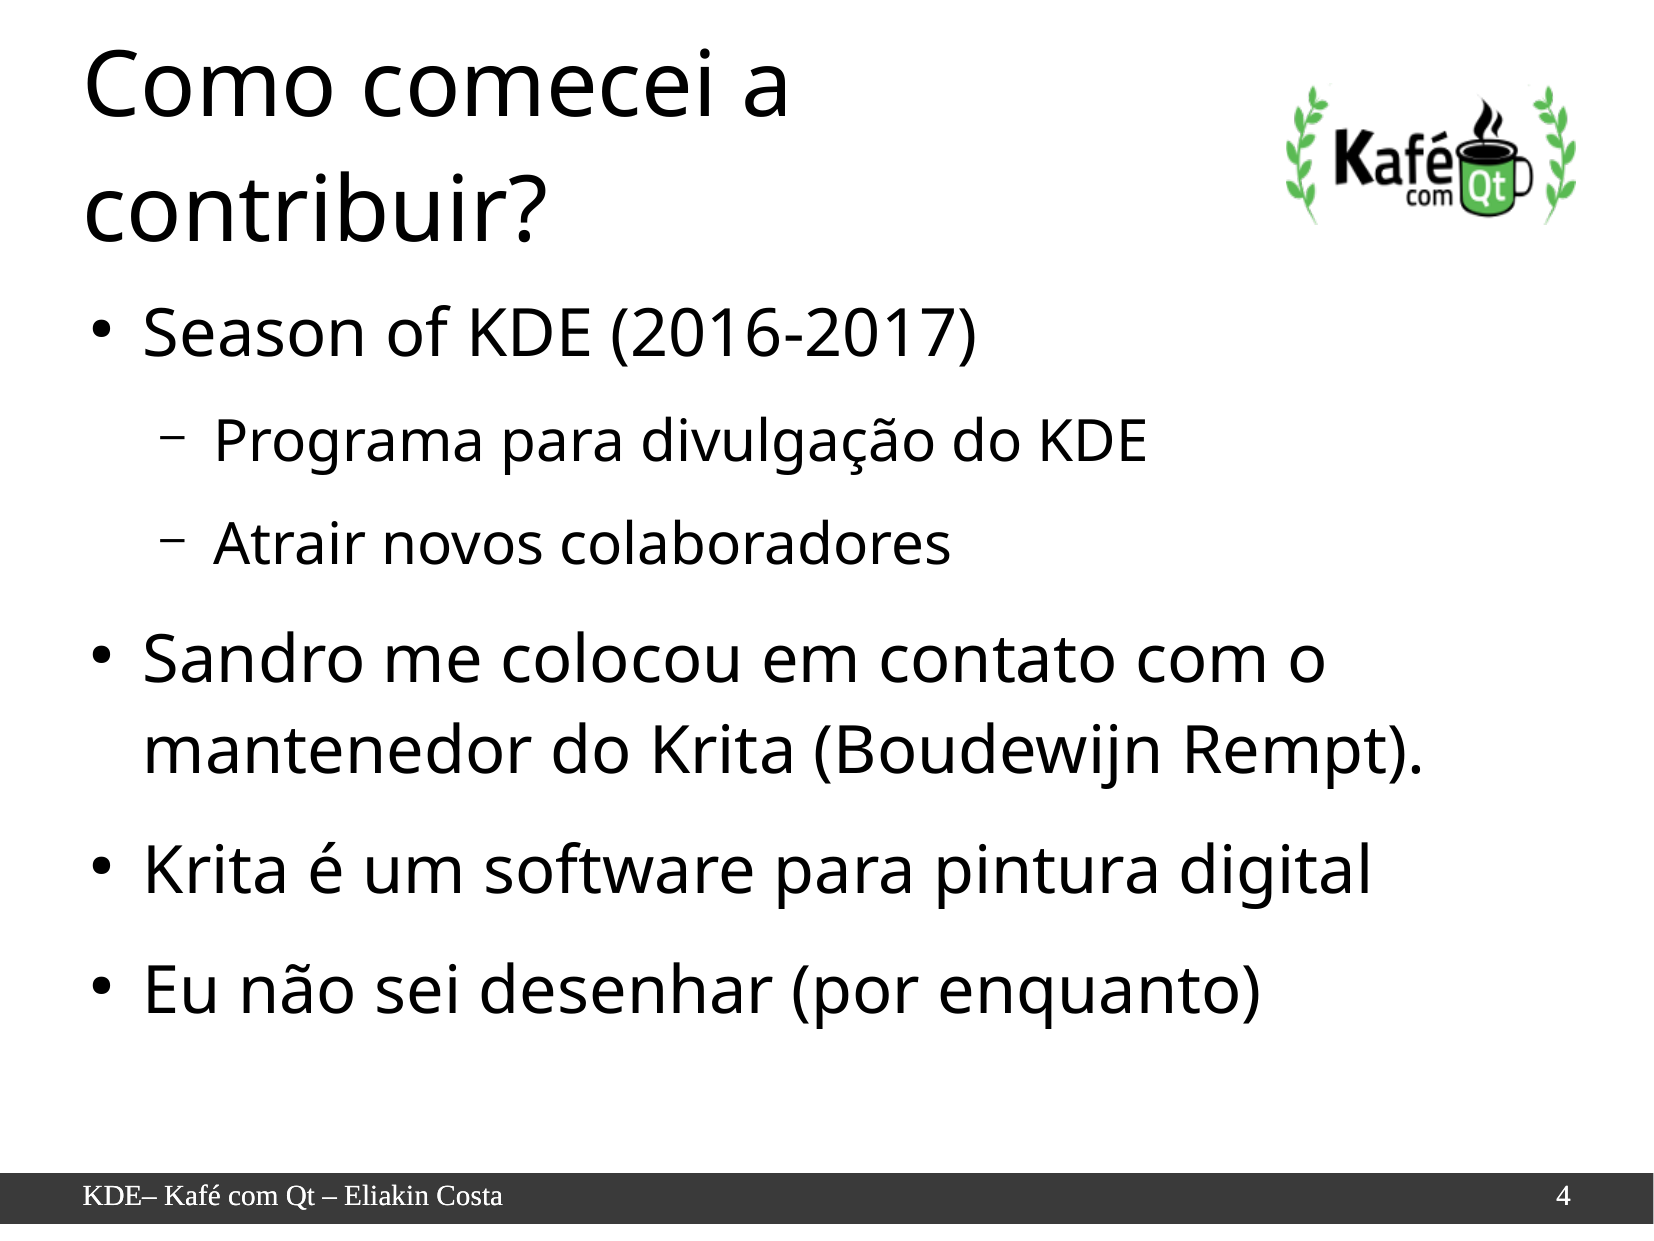

# Como comecei a contribuir?
Season of KDE (2016-2017)
Programa para divulgação do KDE
Atrair novos colaboradores
Sandro me colocou em contato com o mantenedor do Krita (Boudewijn Rempt).
Krita é um software para pintura digital
Eu não sei desenhar (por enquanto)